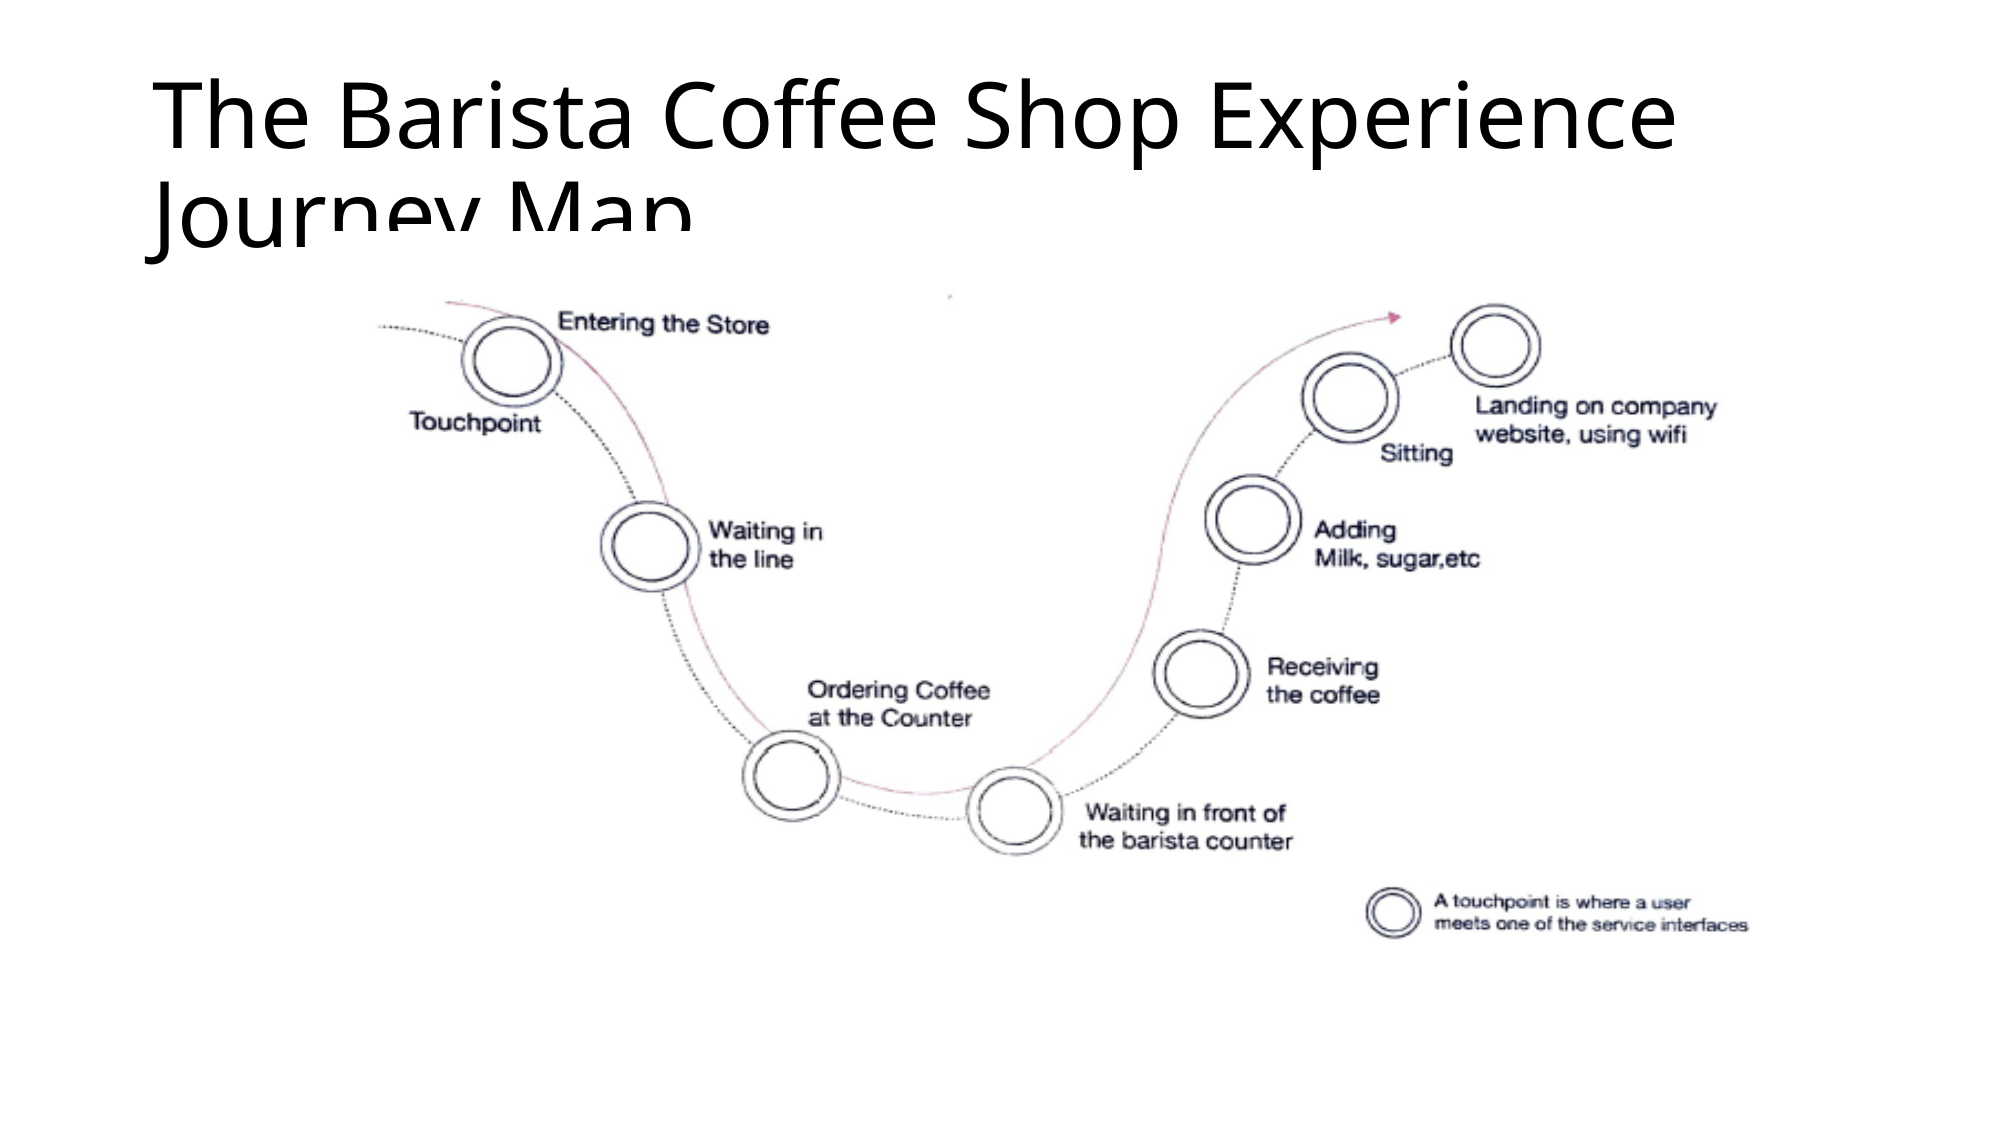

# The Barista Coffee Shop Experience Journey Map